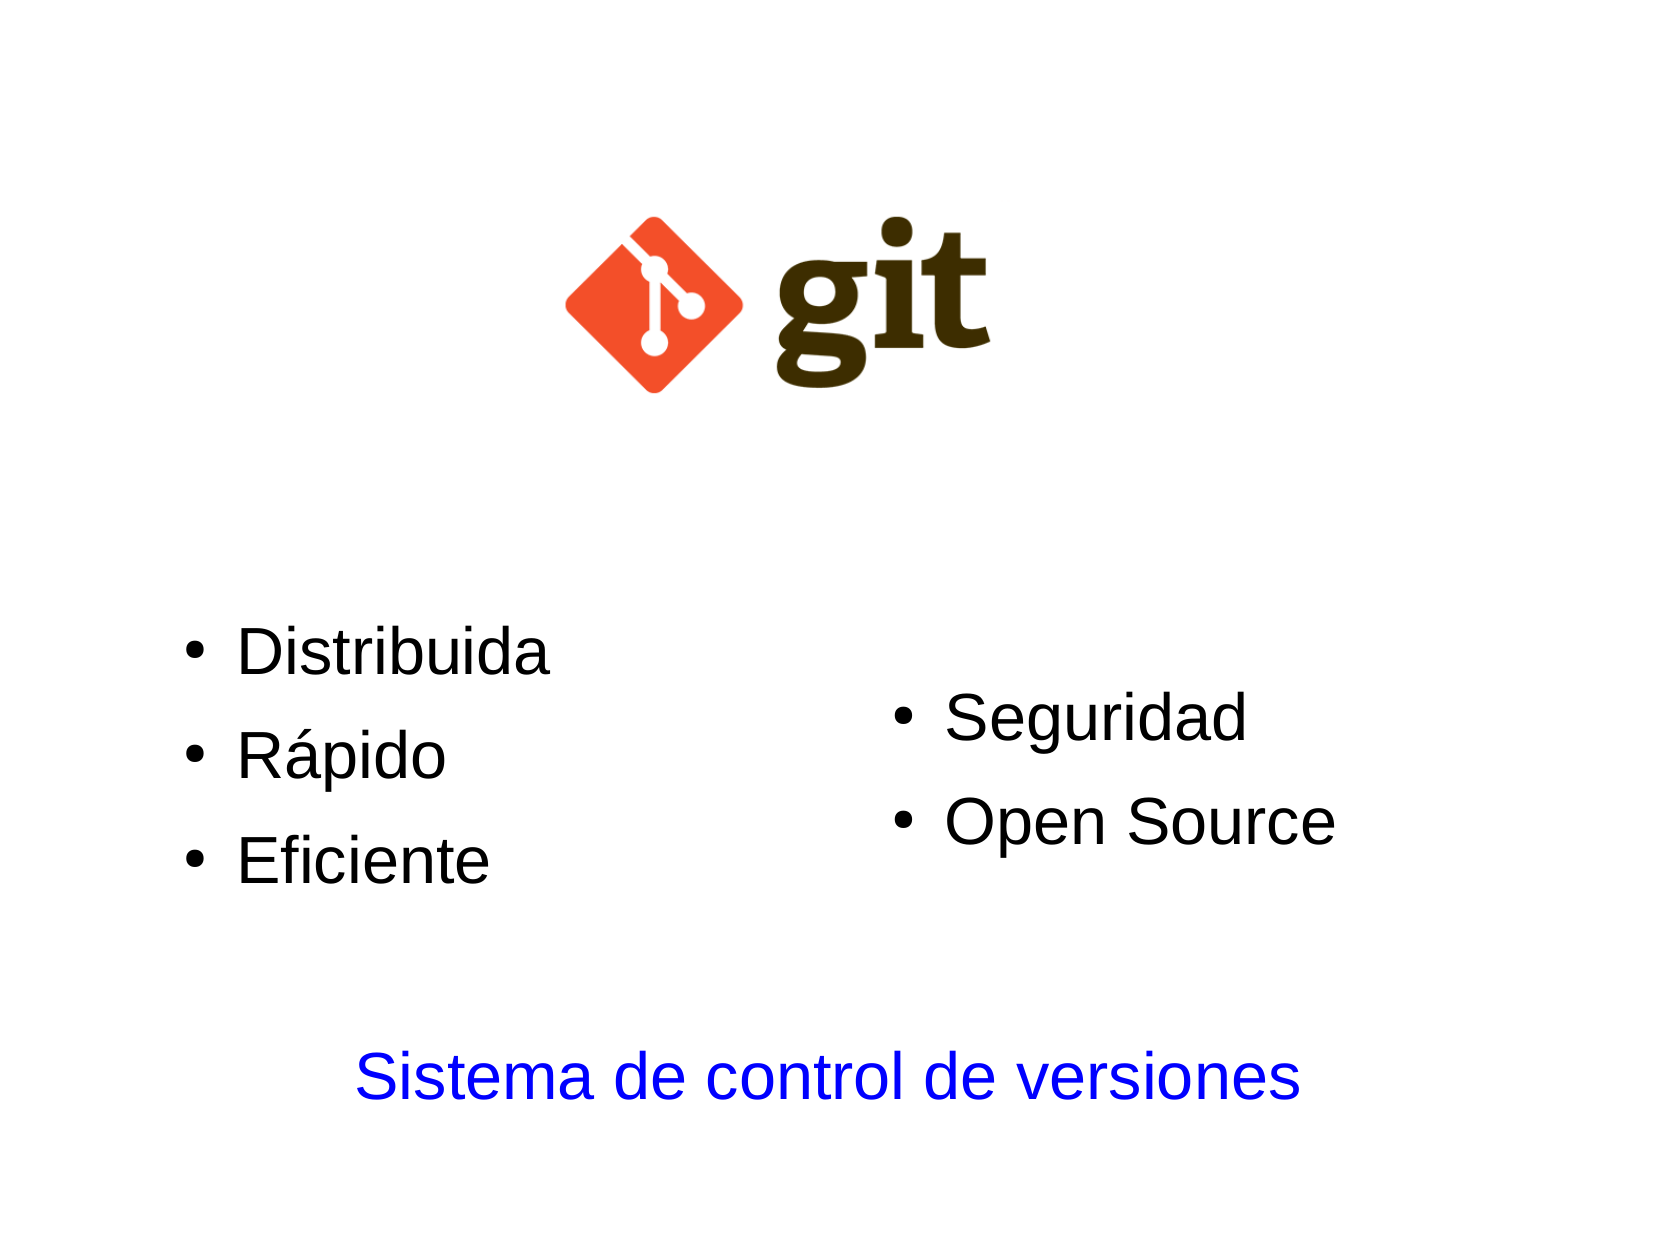

# Distribuida
Rápido
Eficiente
Seguridad
Open Source
Sistema de control de versiones